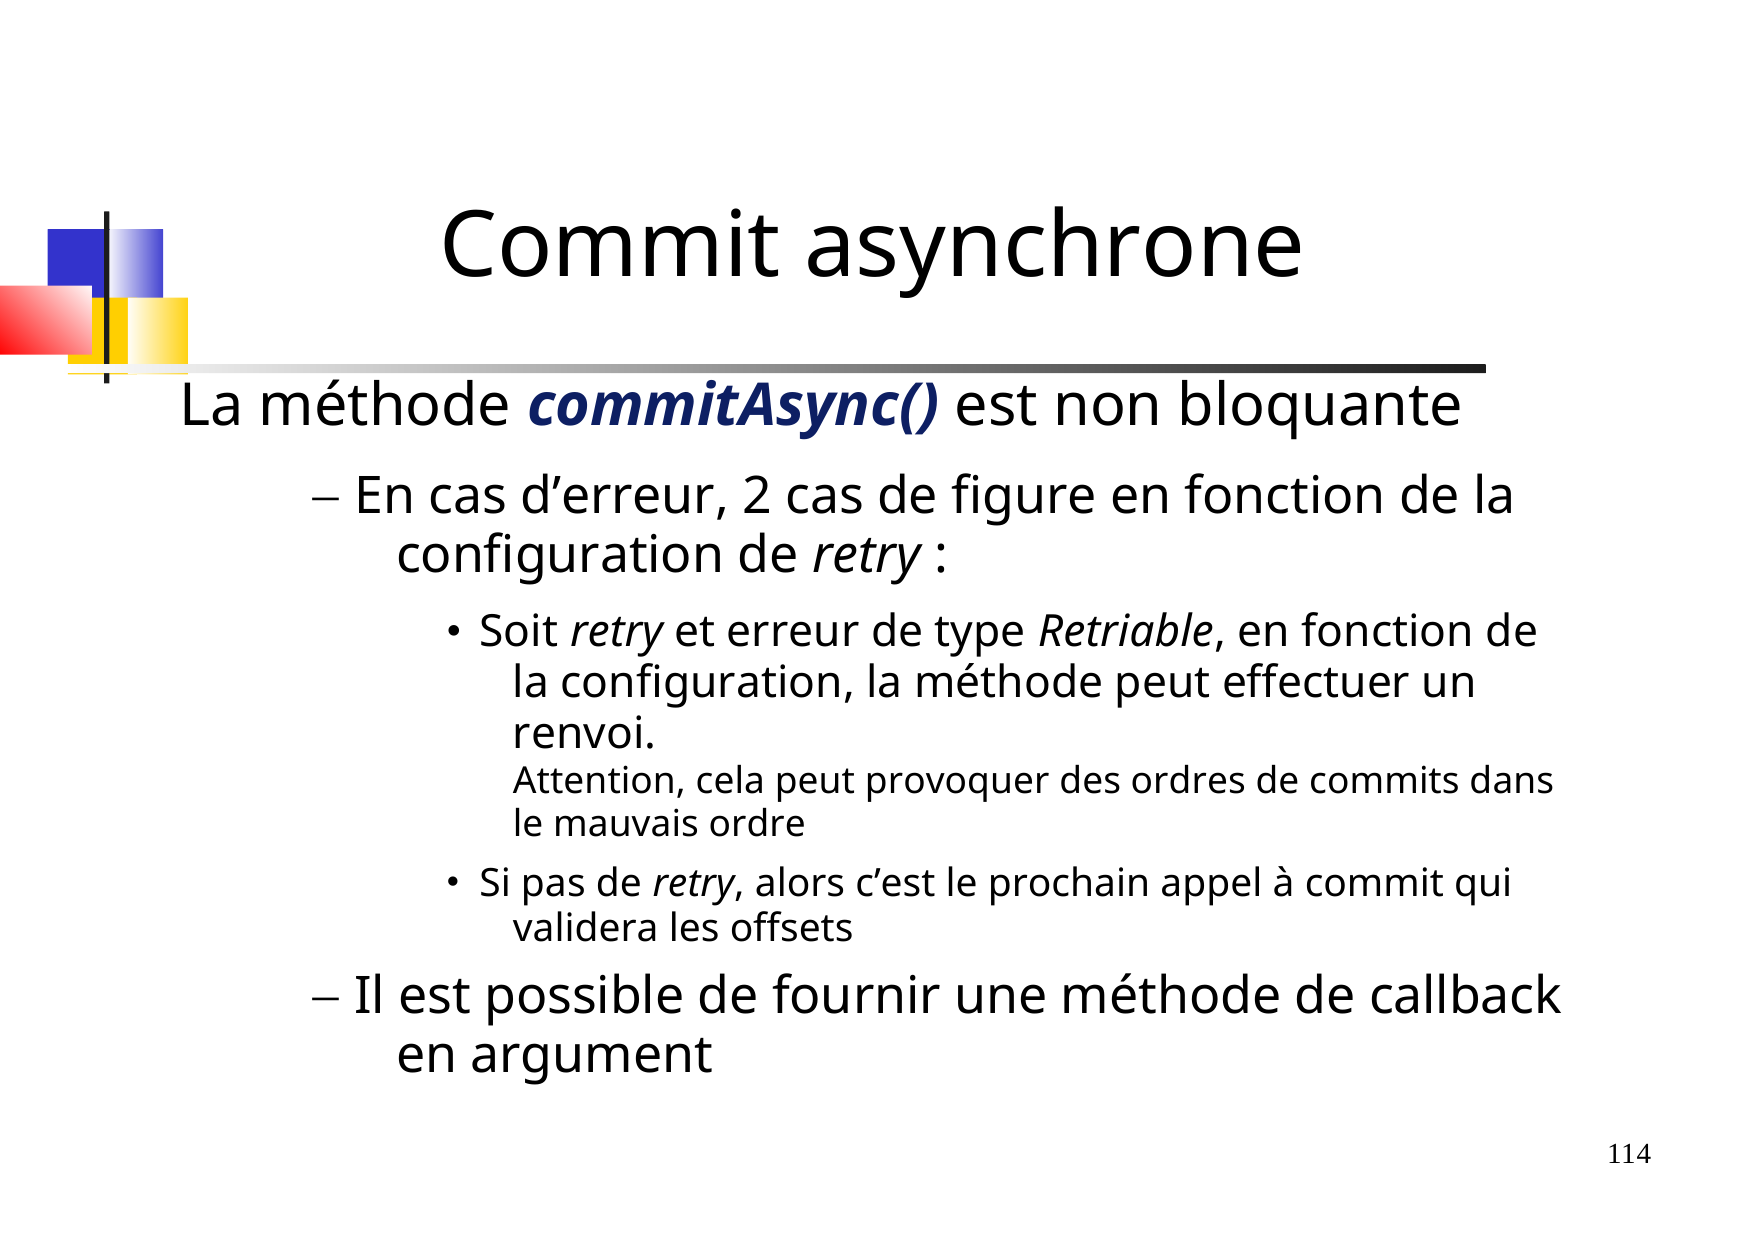

# Commit asynchrone
La méthode commitAsync() est non bloquante
En cas d’erreur, 2 cas de figure en fonction de la configuration de retry :
Soit retry et erreur de type Retriable, en fonction de la configuration, la méthode peut effectuer un renvoi.
Attention, cela peut provoquer des ordres de commits dans le mauvais ordre
Si pas de retry, alors c’est le prochain appel à commit qui validera les offsets
Il est possible de fournir une méthode de callback en argument